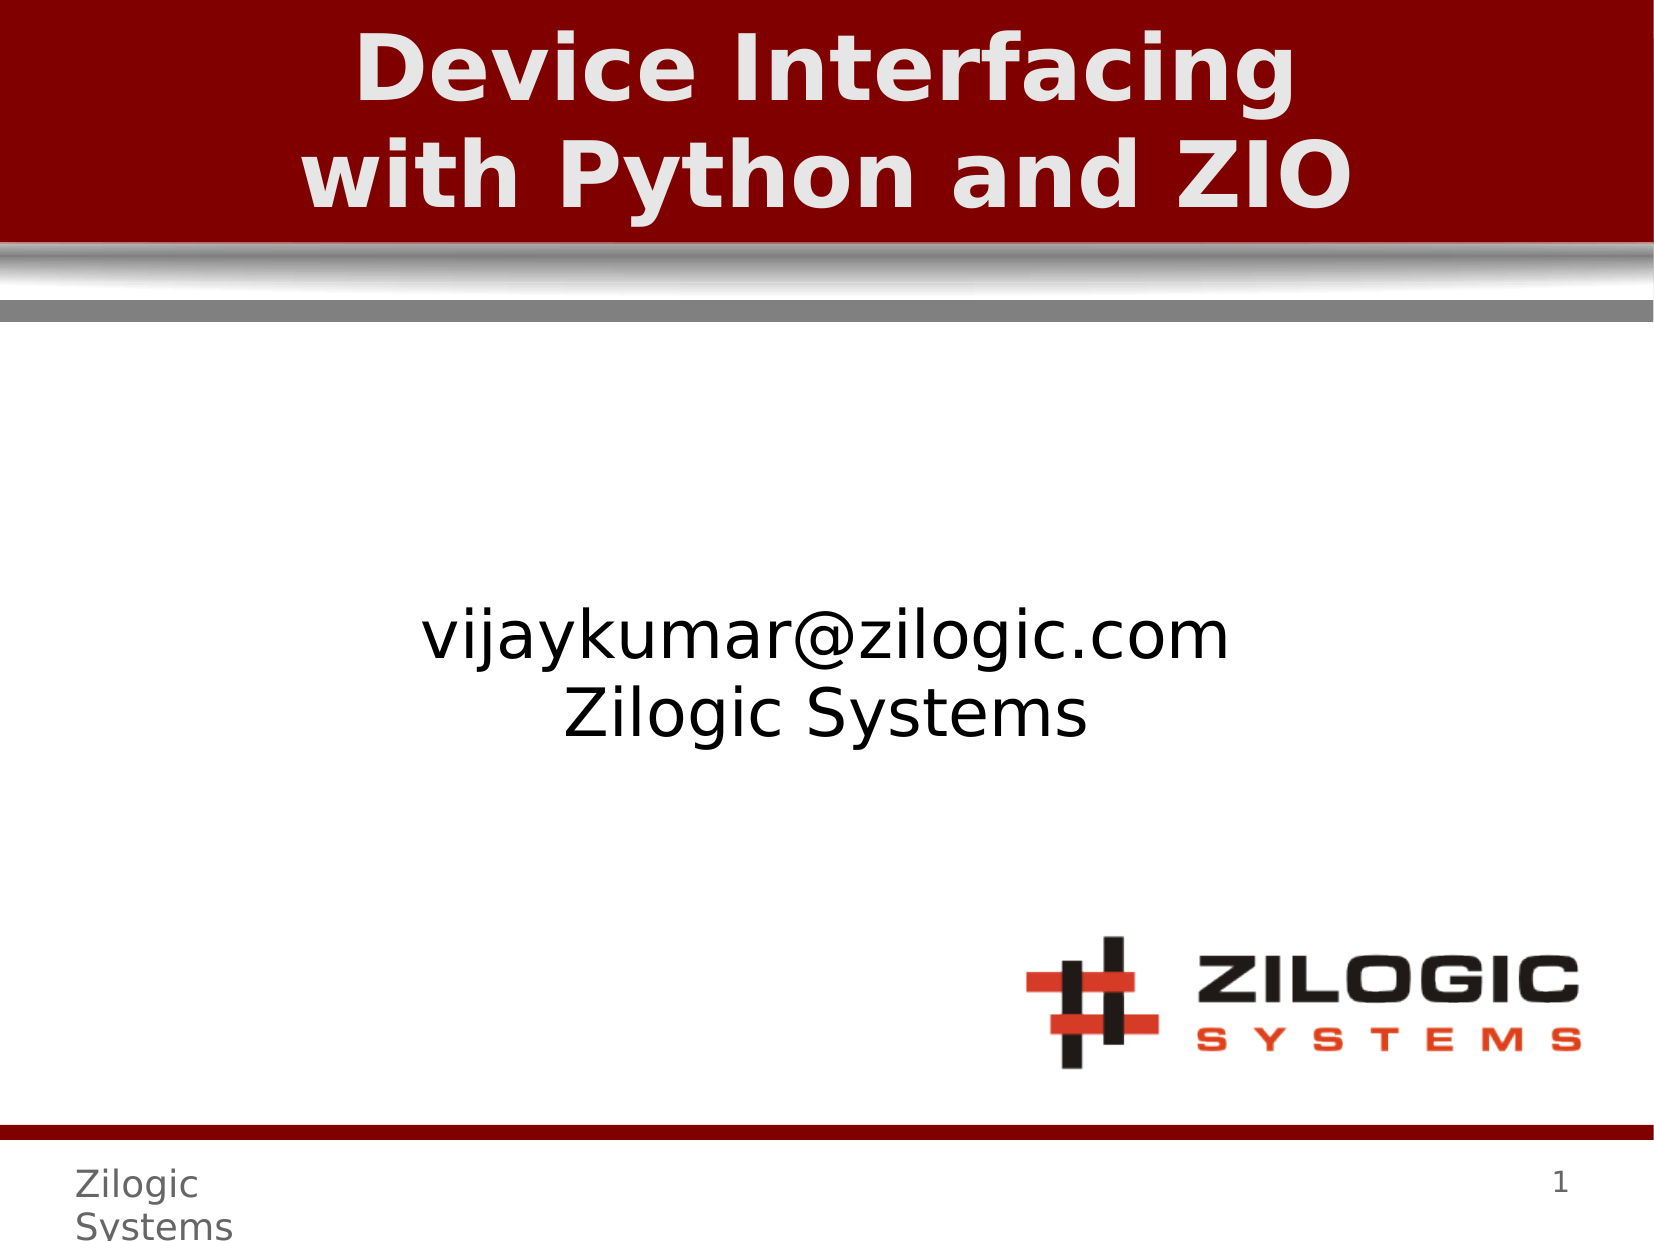

# Device Interfacing with Python and ZIO
vijaykumar@zilogic.com
Zilogic Systems
1